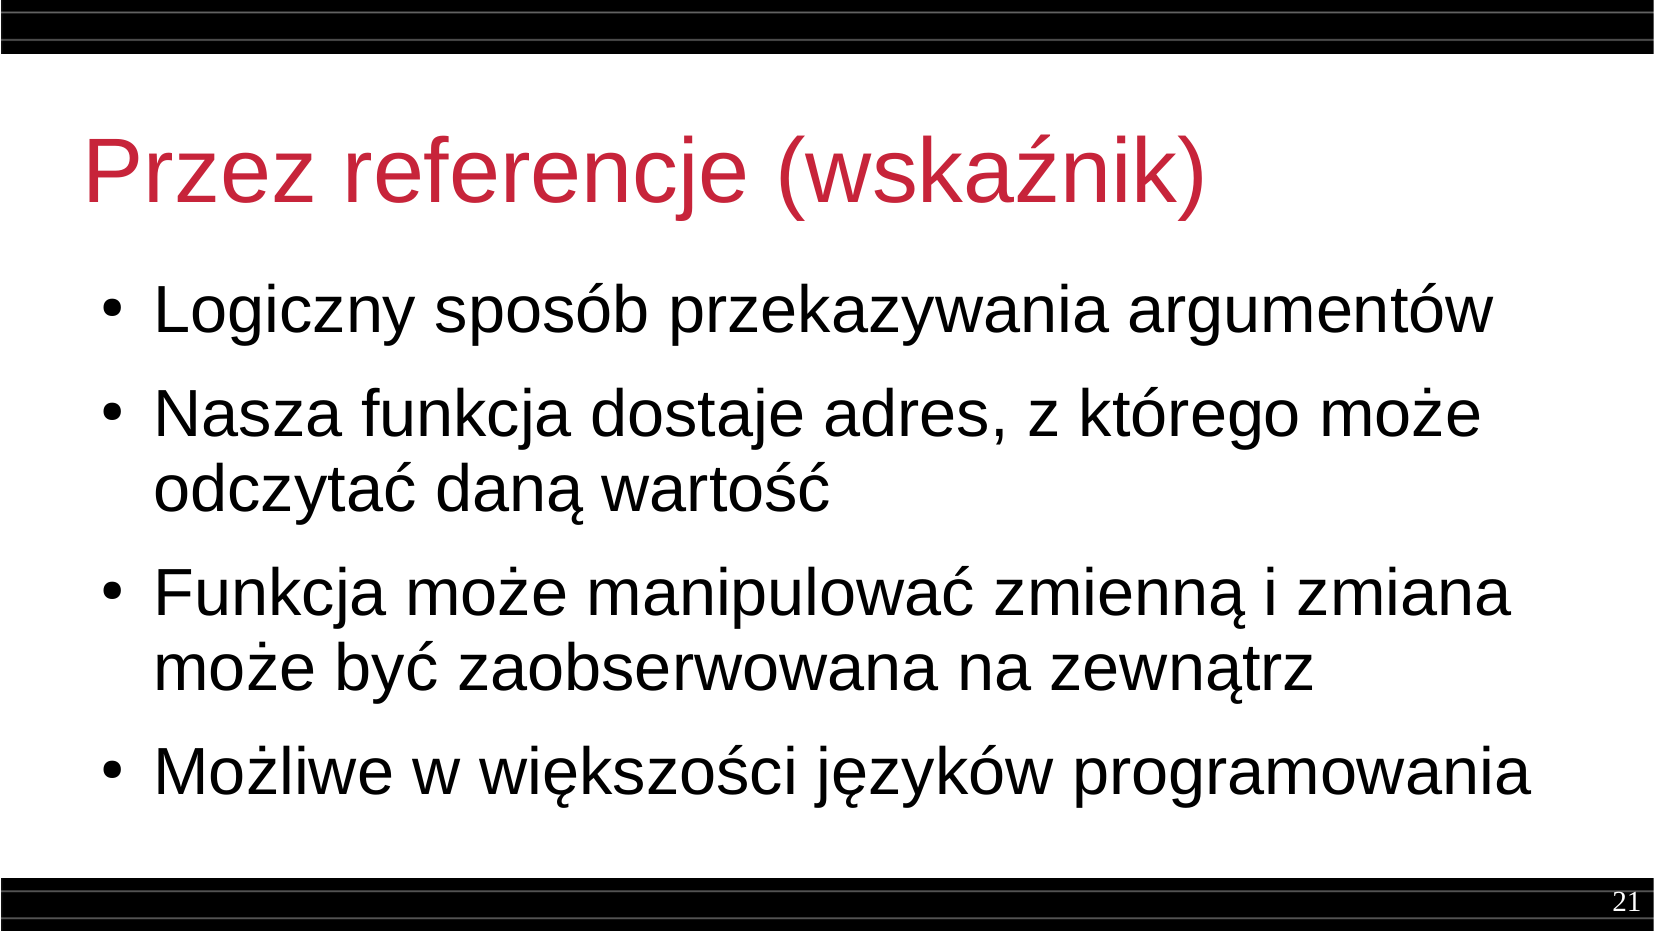

# Przez referencje (wskaźnik)
Logiczny sposób przekazywania argumentów
Nasza funkcja dostaje adres, z którego może odczytać daną wartość
Funkcja może manipulować zmienną i zmiana może być zaobserwowana na zewnątrz
Możliwe w większości języków programowania